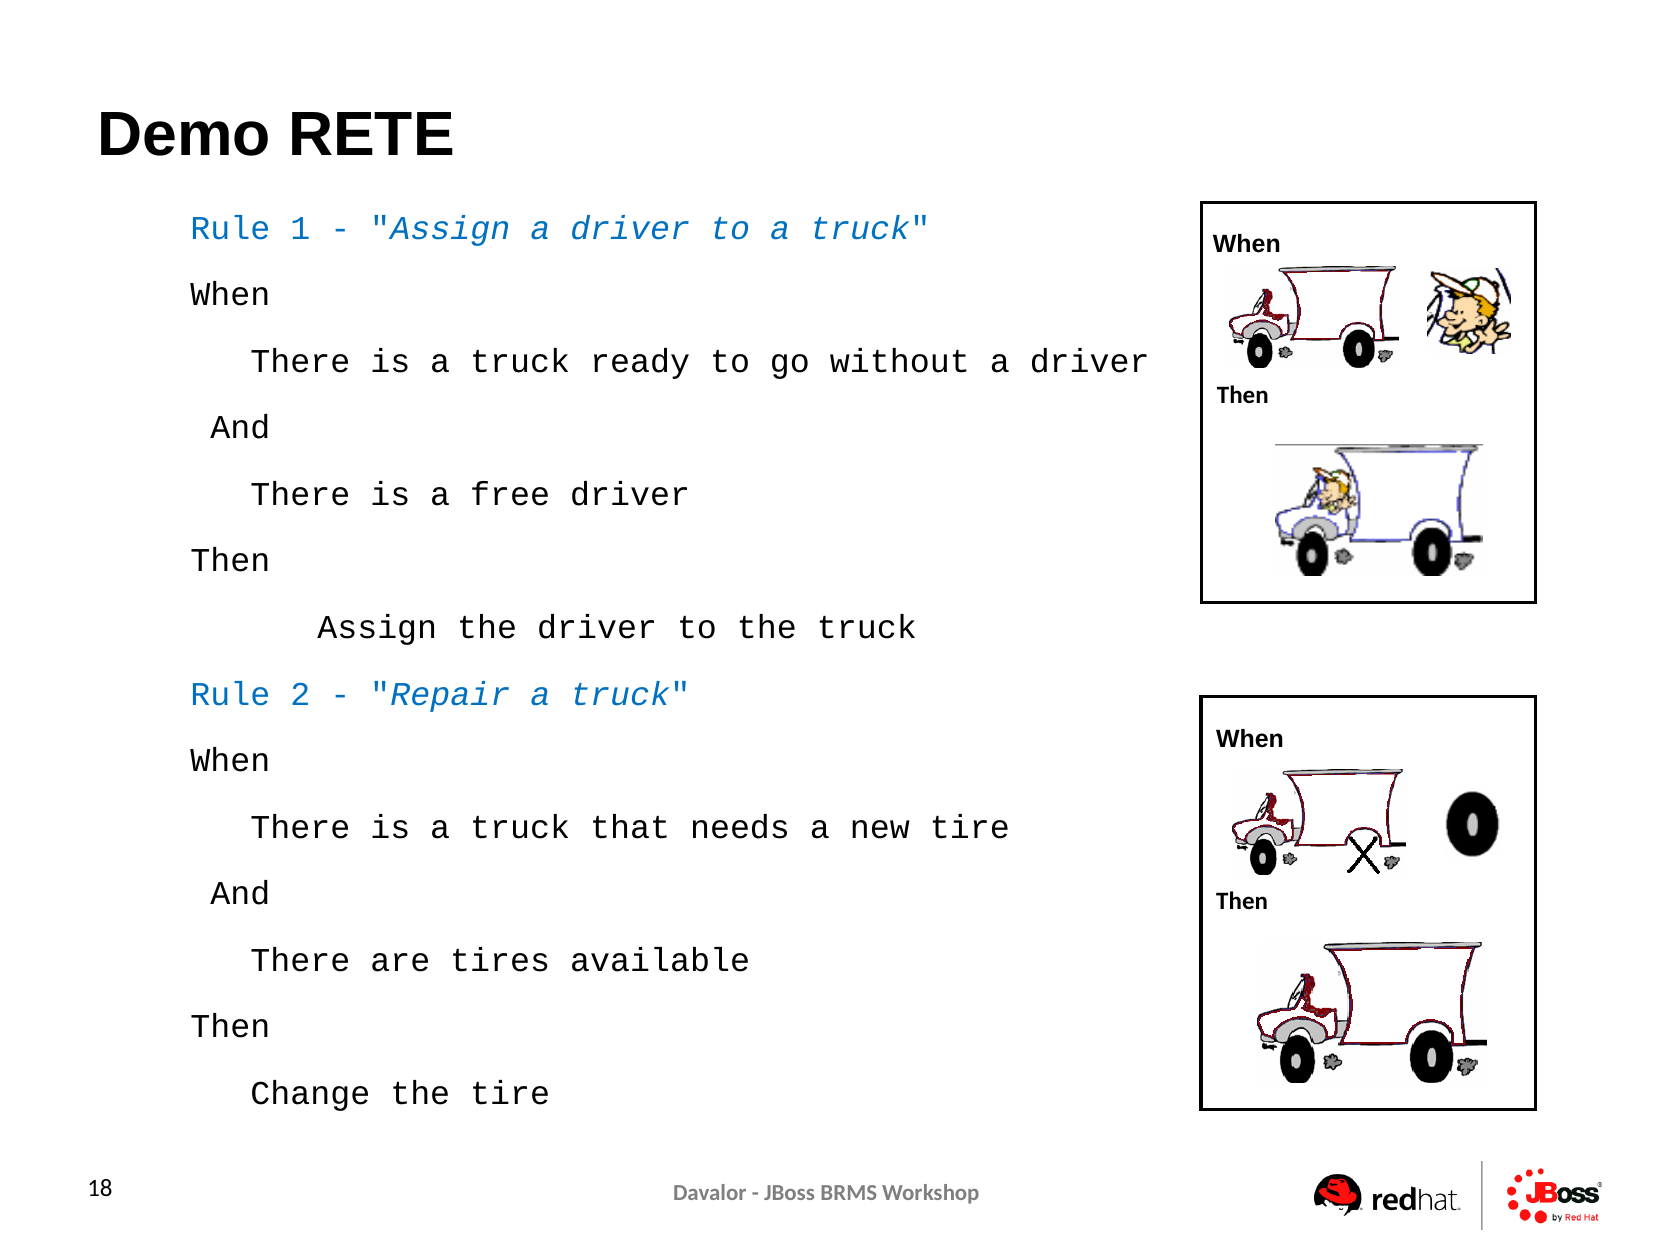

# Demo RETE
Rule 1 - "Assign a driver to a truck"
When
 There is a truck ready to go without a driver
 And
 There is a free driver
Then
	Assign the driver to the truck
Rule 2 - "Repair a truck"
When
 There is a truck that needs a new tire
 And
 There are tires available
Then
 Change the tire
When
Then
When
Then